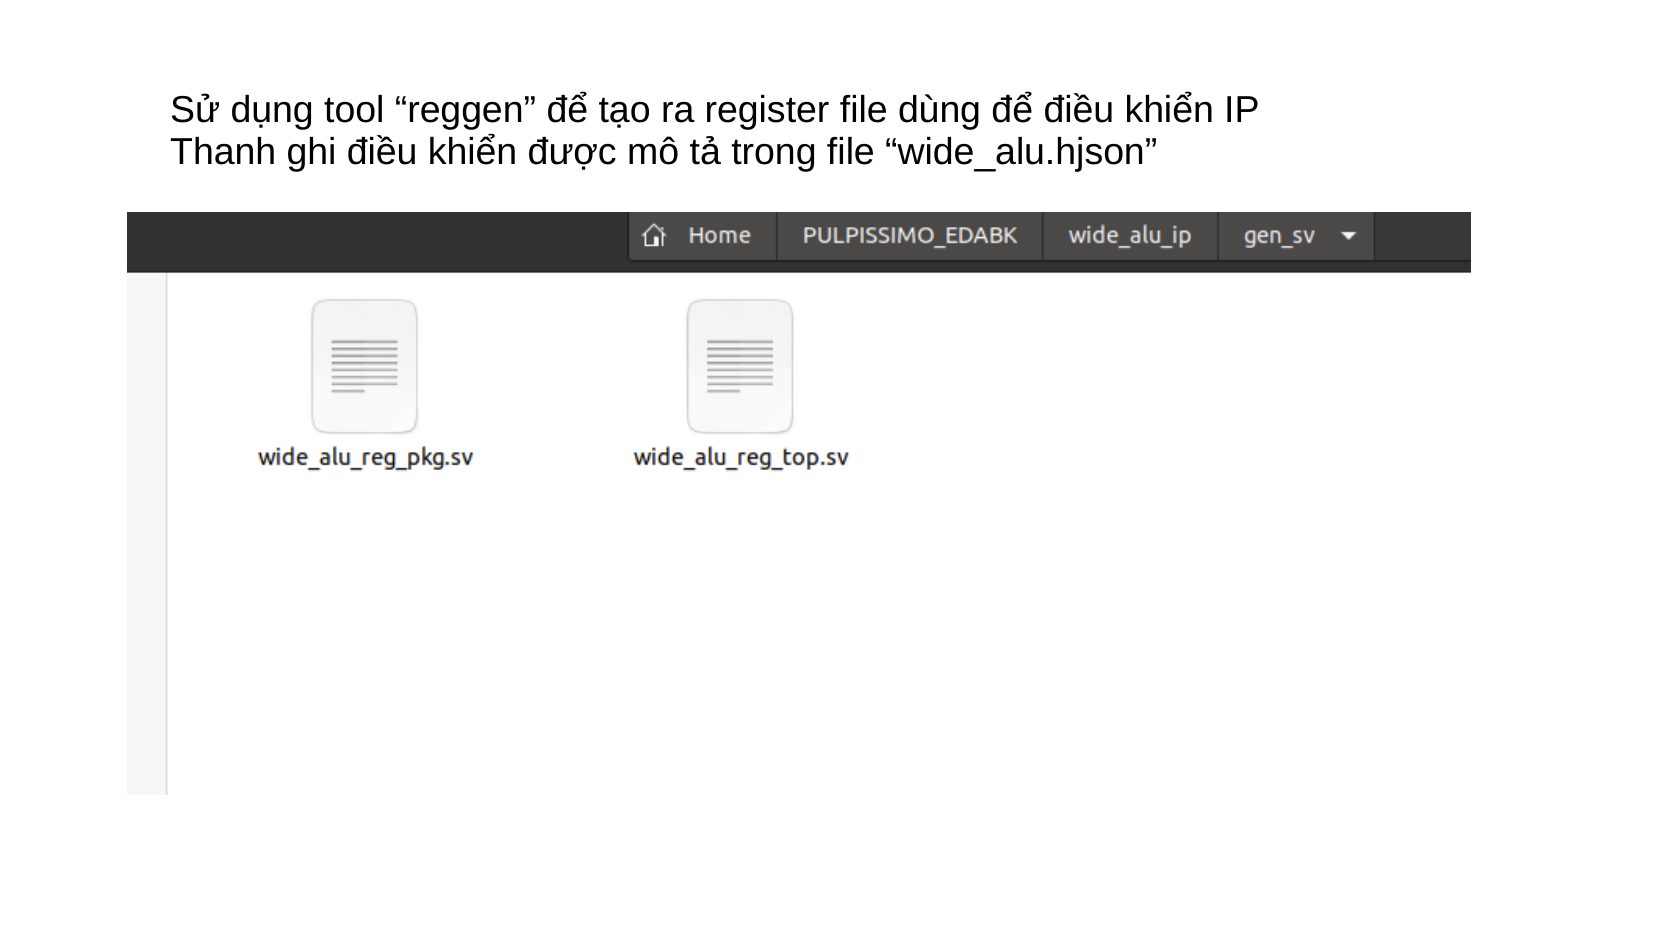

Sử dụng tool “reggen” để tạo ra register file dùng để điều khiển IP
Thanh ghi điều khiển được mô tả trong file “wide_alu.hjson”